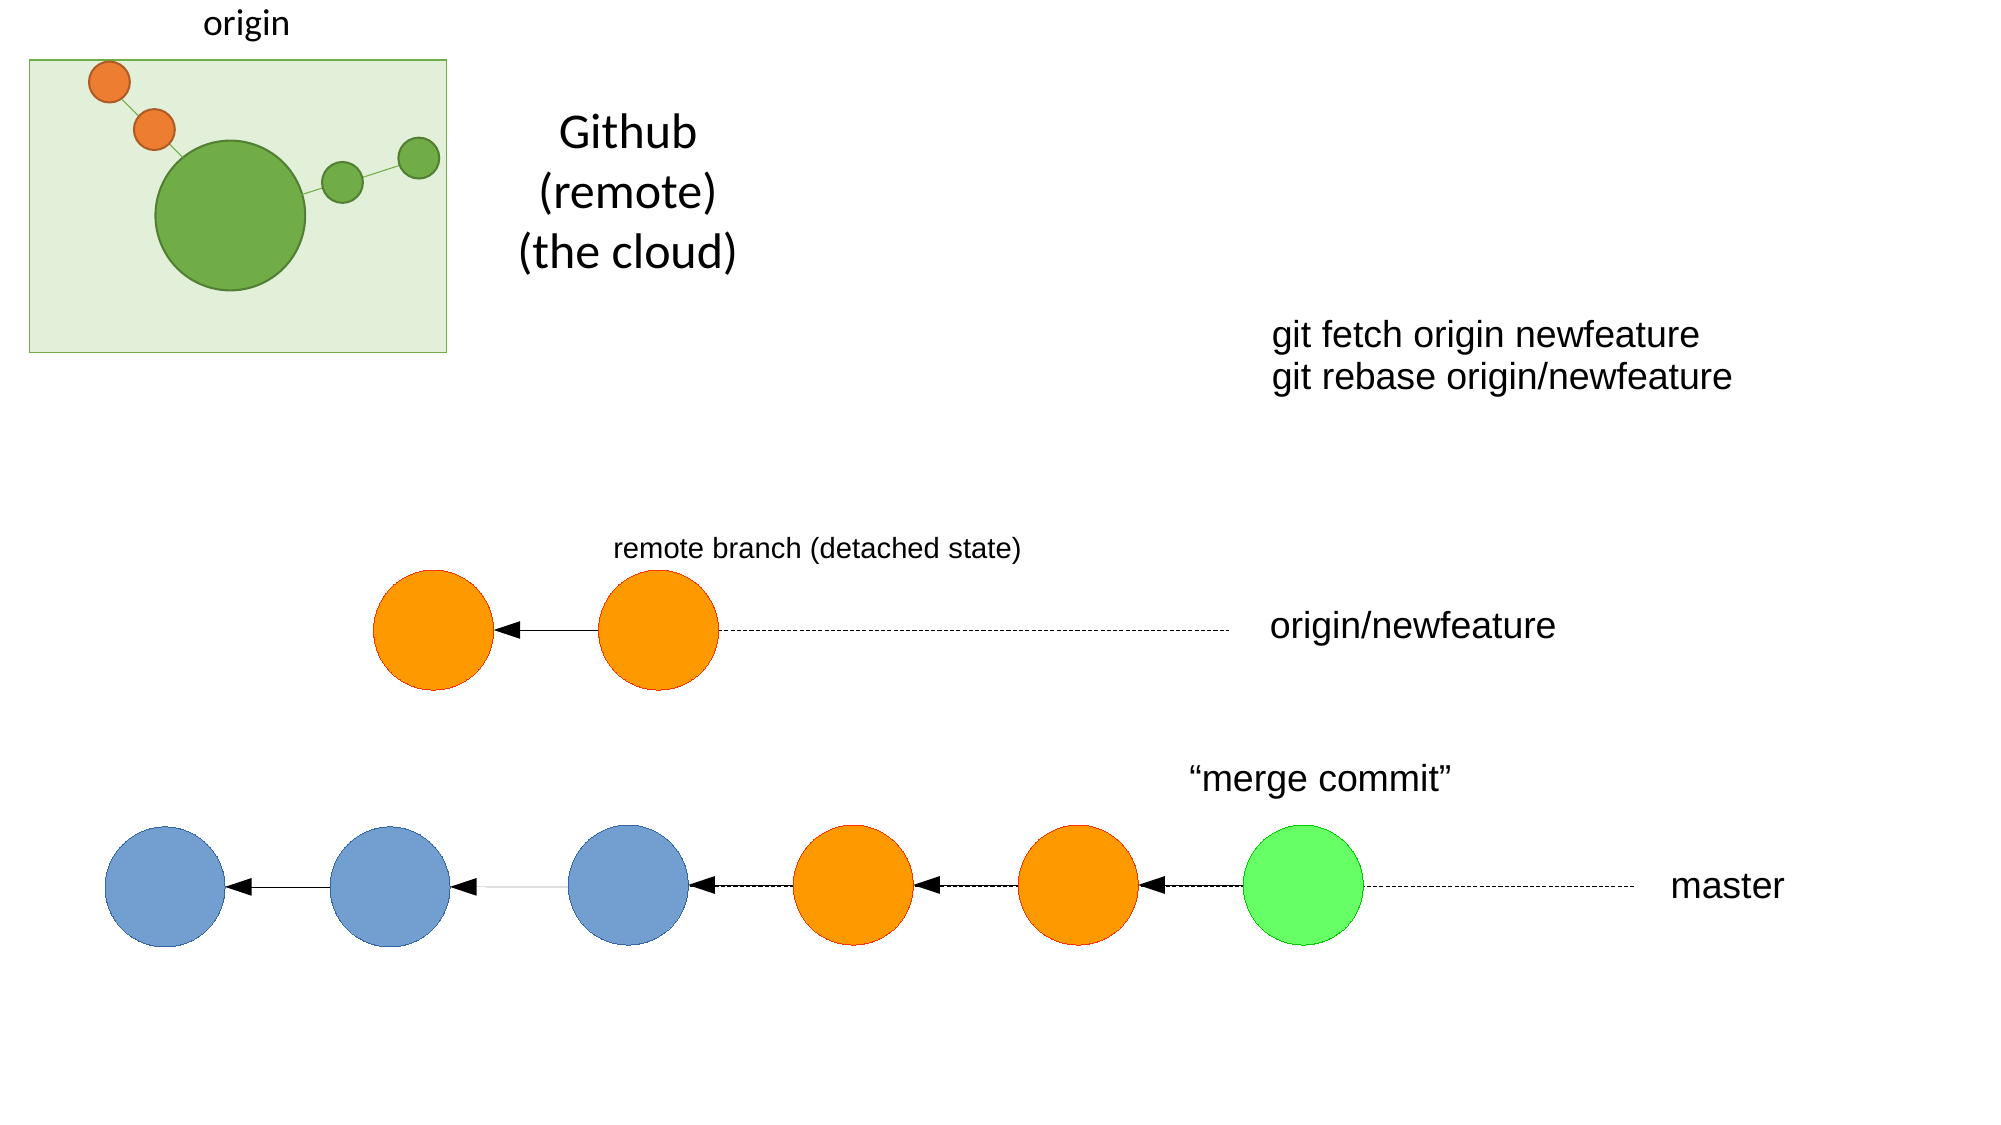

origin
Github
(remote)
(the cloud)
git fetch origin newfeature
git rebase origin/newfeature
remote branch (detached state)
origin/newfeature
“merge commit”
master